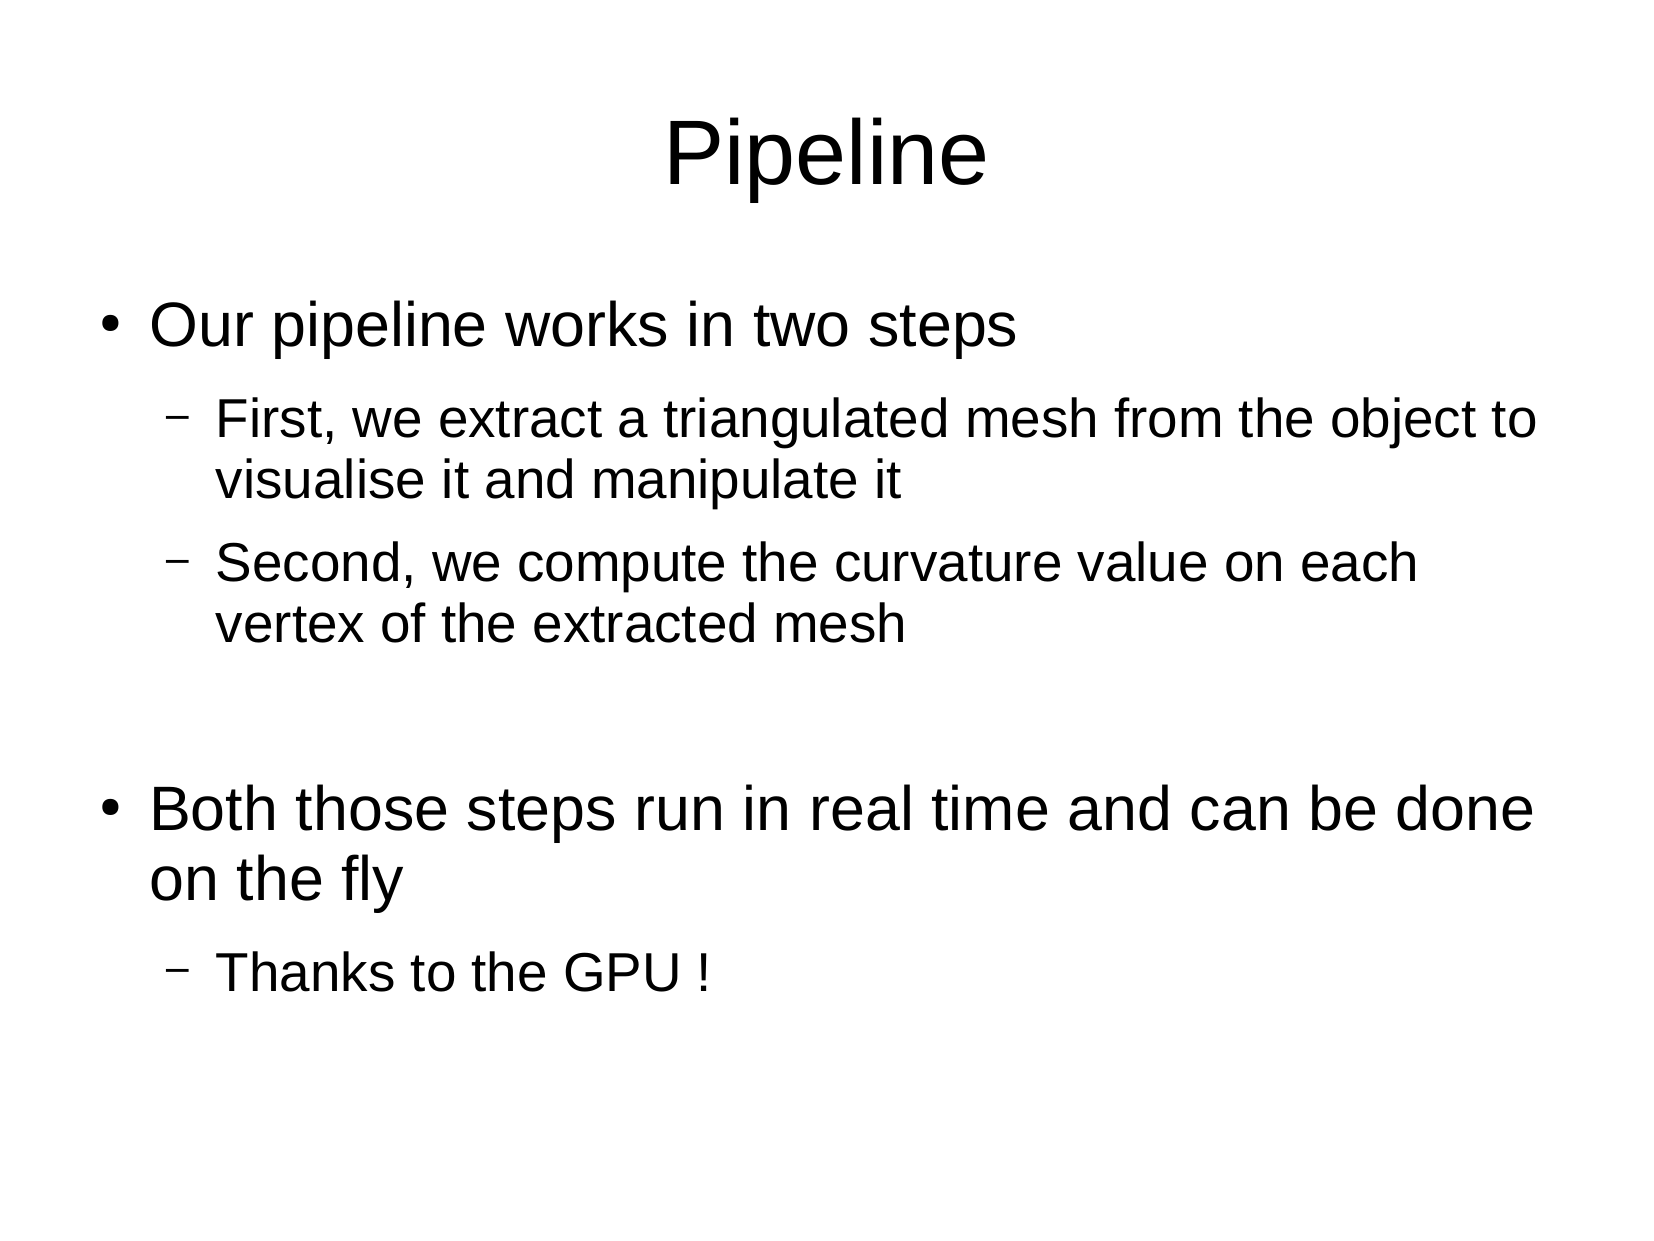

# Pipeline
Our pipeline works in two steps
First, we extract a triangulated mesh from the object to visualise it and manipulate it
Second, we compute the curvature value on each vertex of the extracted mesh
Both those steps run in real time and can be done on the fly
Thanks to the GPU !